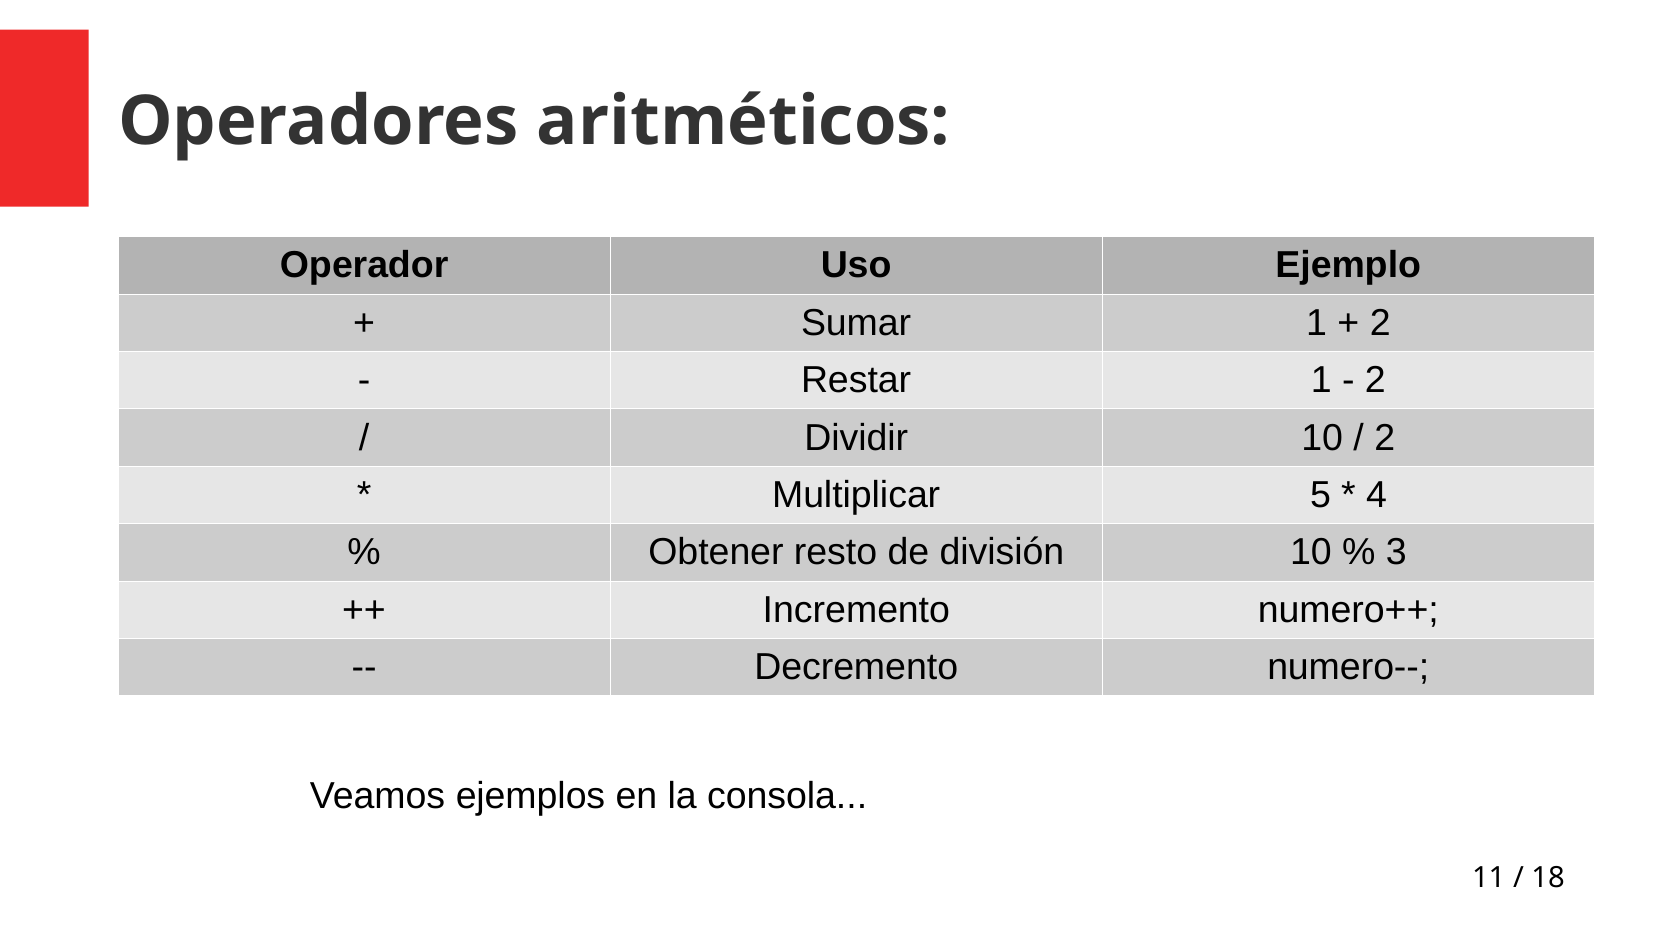

# Operadores aritméticos:
| Operador | Uso | Ejemplo |
| --- | --- | --- |
| + | Sumar | 1 + 2 |
| - | Restar | 1 - 2 |
| / | Dividir | 10 / 2 |
| \* | Multiplicar | 5 \* 4 |
| % | Obtener resto de división | 10 % 3 |
| ++ | Incremento | numero++; |
| -- | Decremento | numero--; |
Veamos ejemplos en la consola...
11